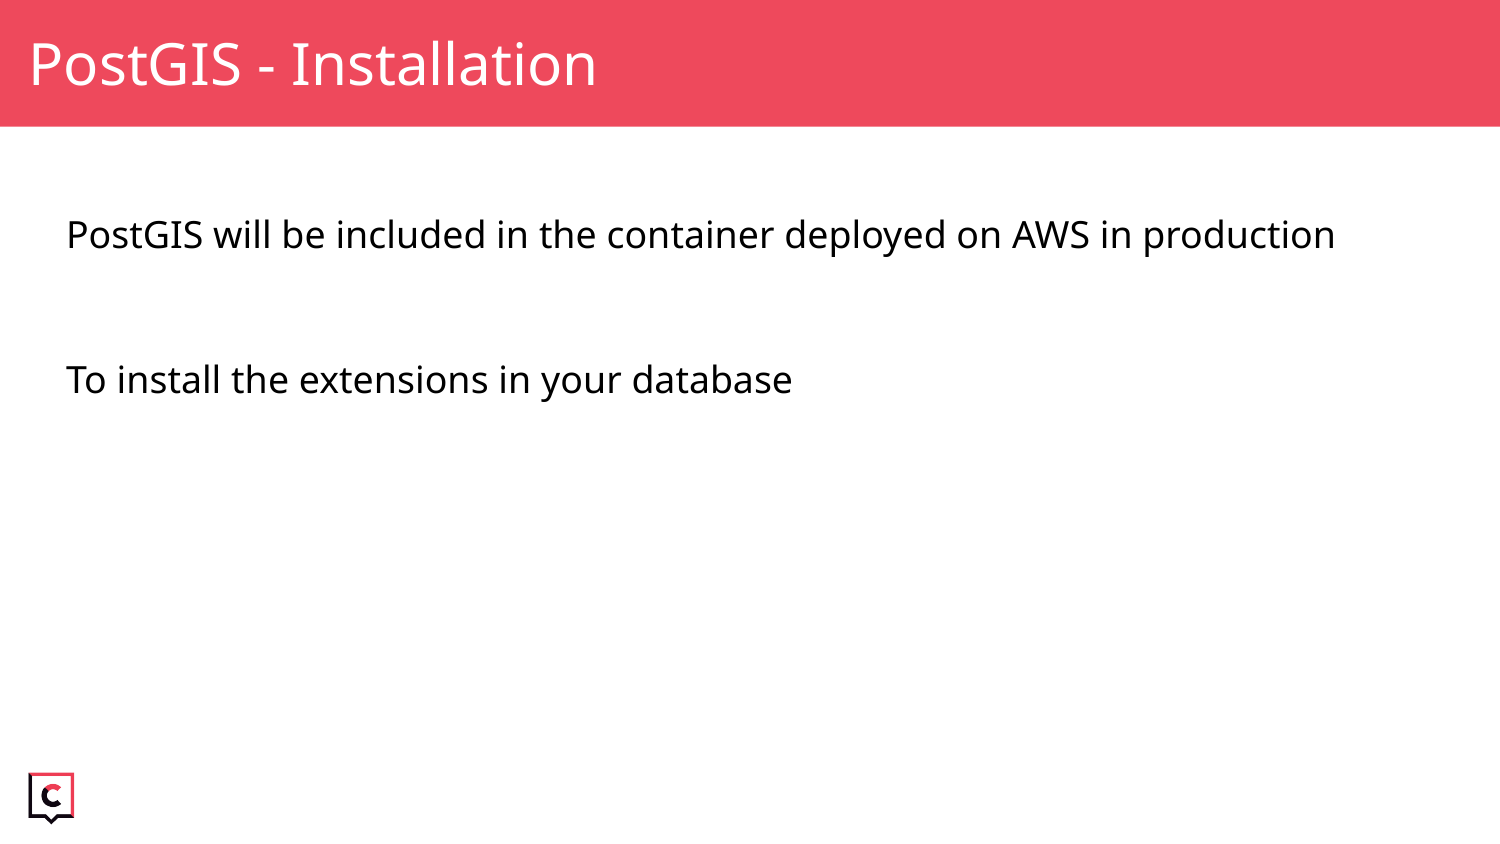

# PostGIS - Installation
PostGIS will be included in the container deployed on AWS in production
To install the extensions in your database